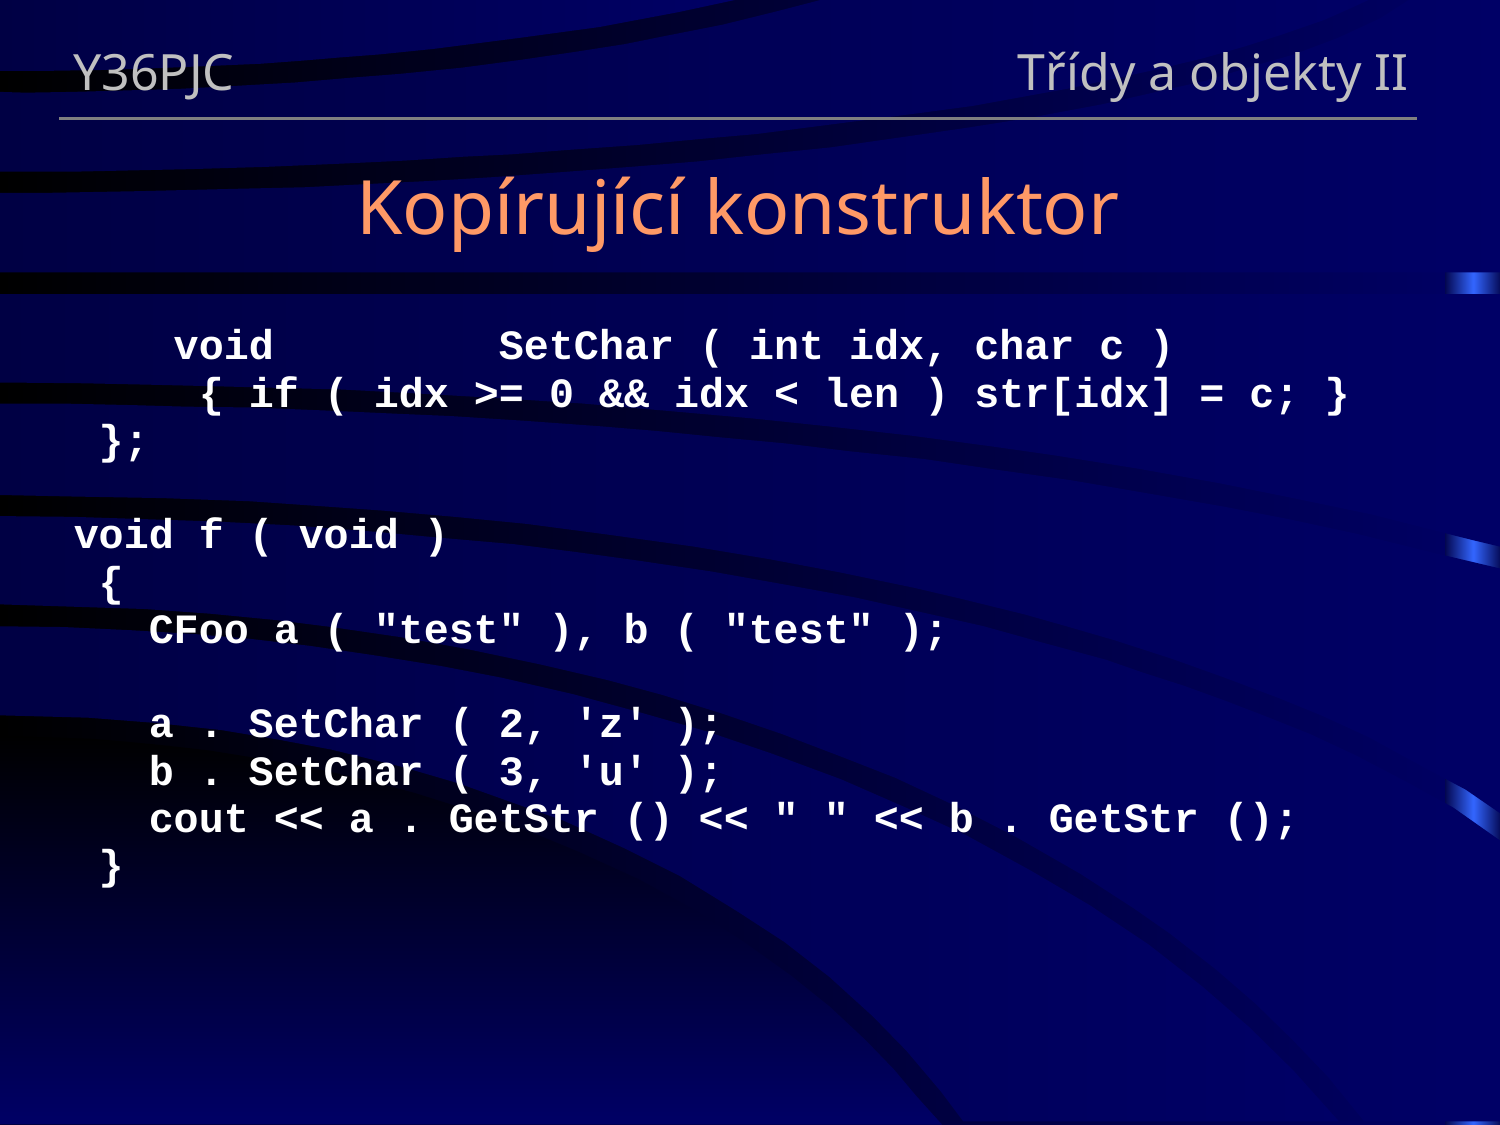

Y36PJC
Třídy a objekty II
Kopírující konstruktor
 void SetChar ( int idx, char c )
 { if ( idx >= 0 && idx < len ) str[idx] = c; }
 };
void f ( void )
 {
 CFoo a ( "test" ), b ( "test" );
 a . SetChar ( 2, 'z' );
 b . SetChar ( 3, 'u' );
 cout << a . GetStr () << " " << b . GetStr ();
 }